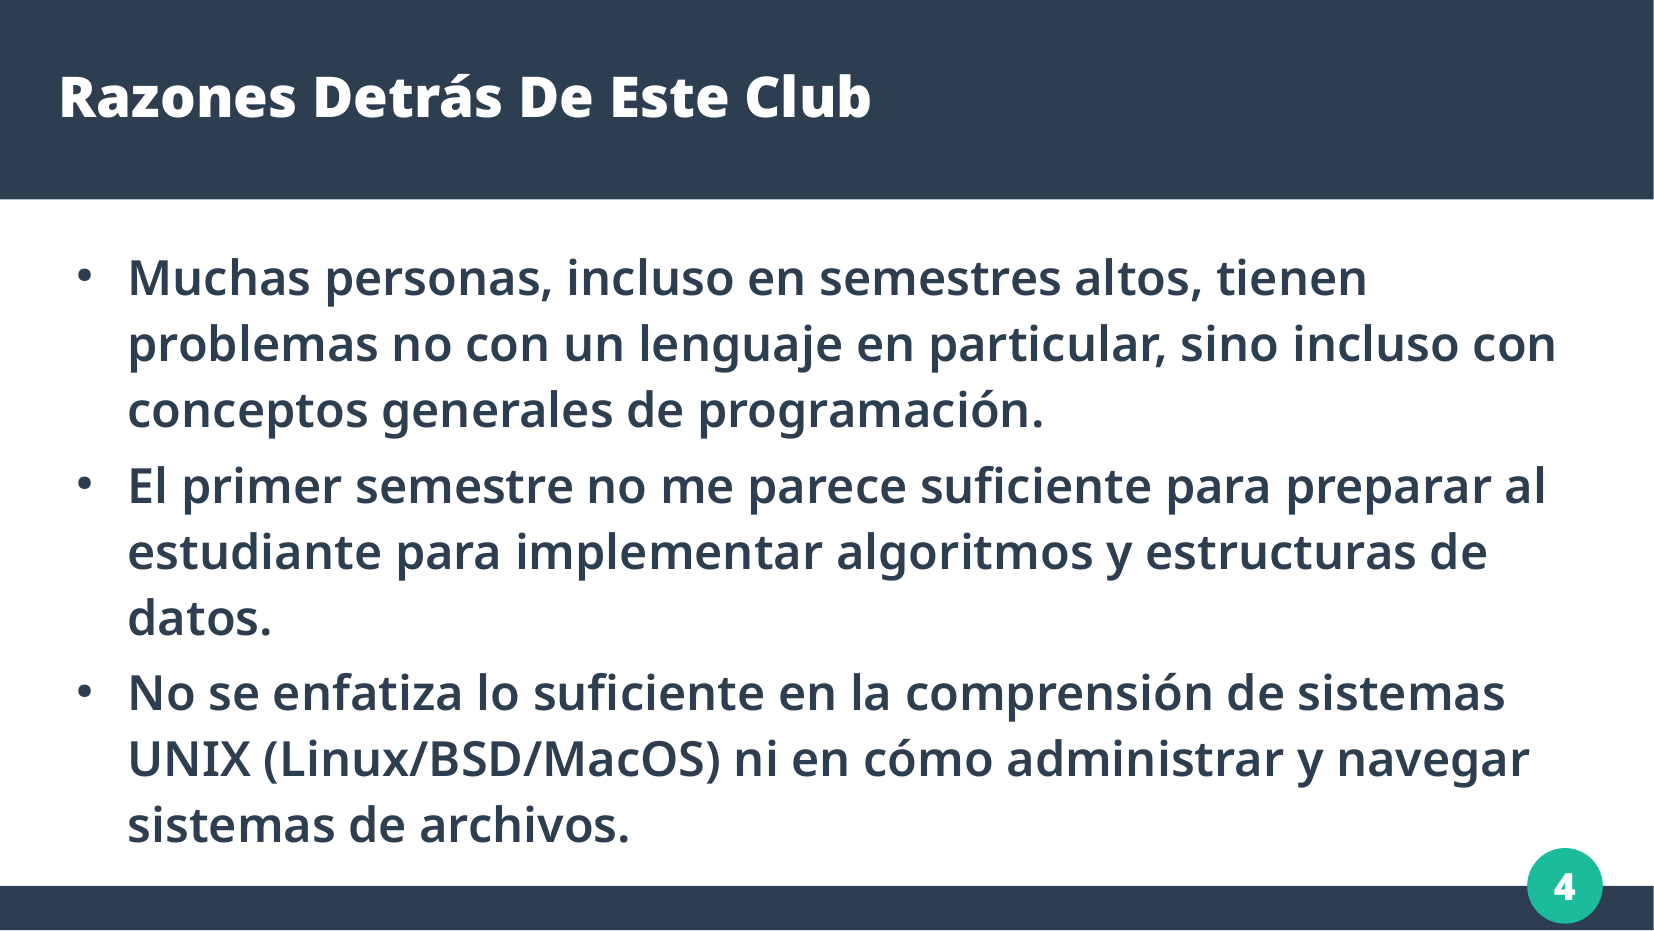

# Razones Detrás De Este Club
Muchas personas, incluso en semestres altos, tienen problemas no con un lenguaje en particular, sino incluso con conceptos generales de programación.
El primer semestre no me parece suficiente para preparar al estudiante para implementar algoritmos y estructuras de datos.
No se enfatiza lo suficiente en la comprensión de sistemas UNIX (Linux/BSD/MacOS) ni en cómo administrar y navegar sistemas de archivos.